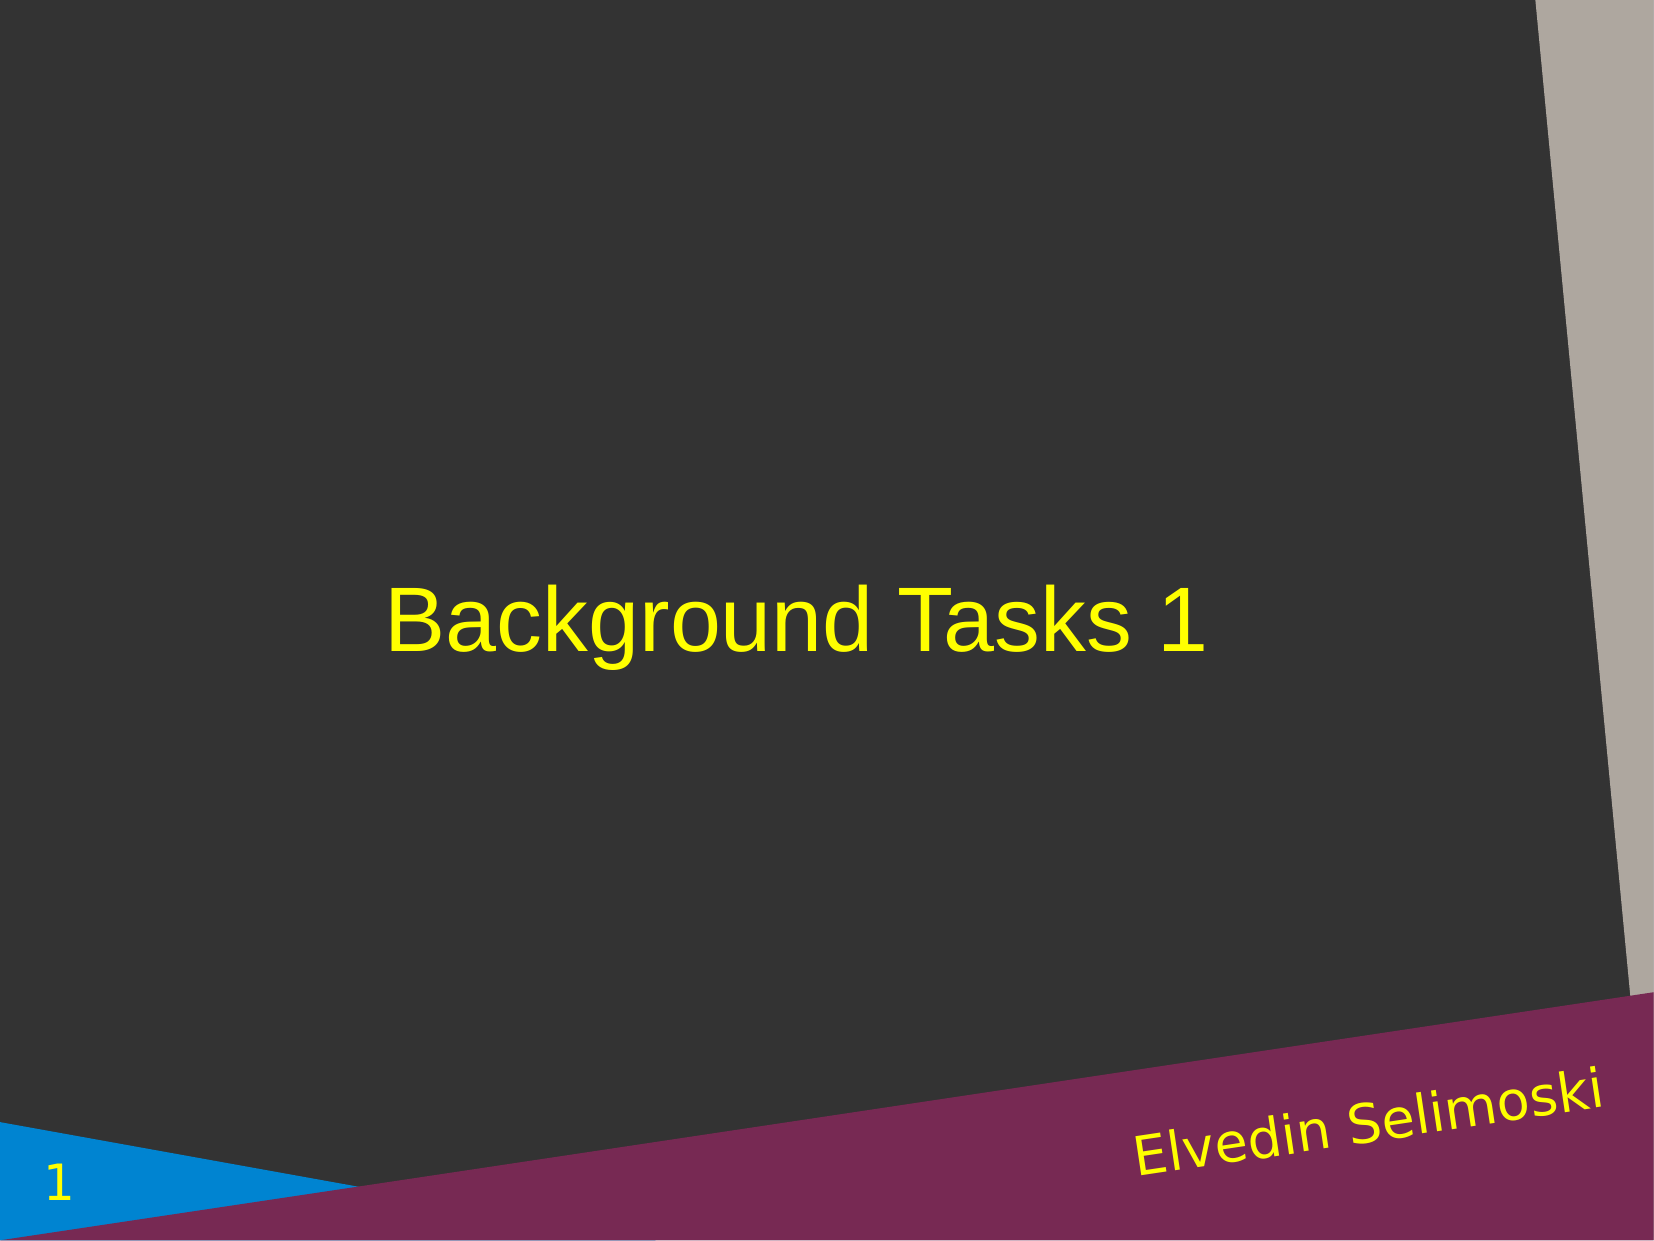

# Background Tasks 1
Elvedin Selimoski
1